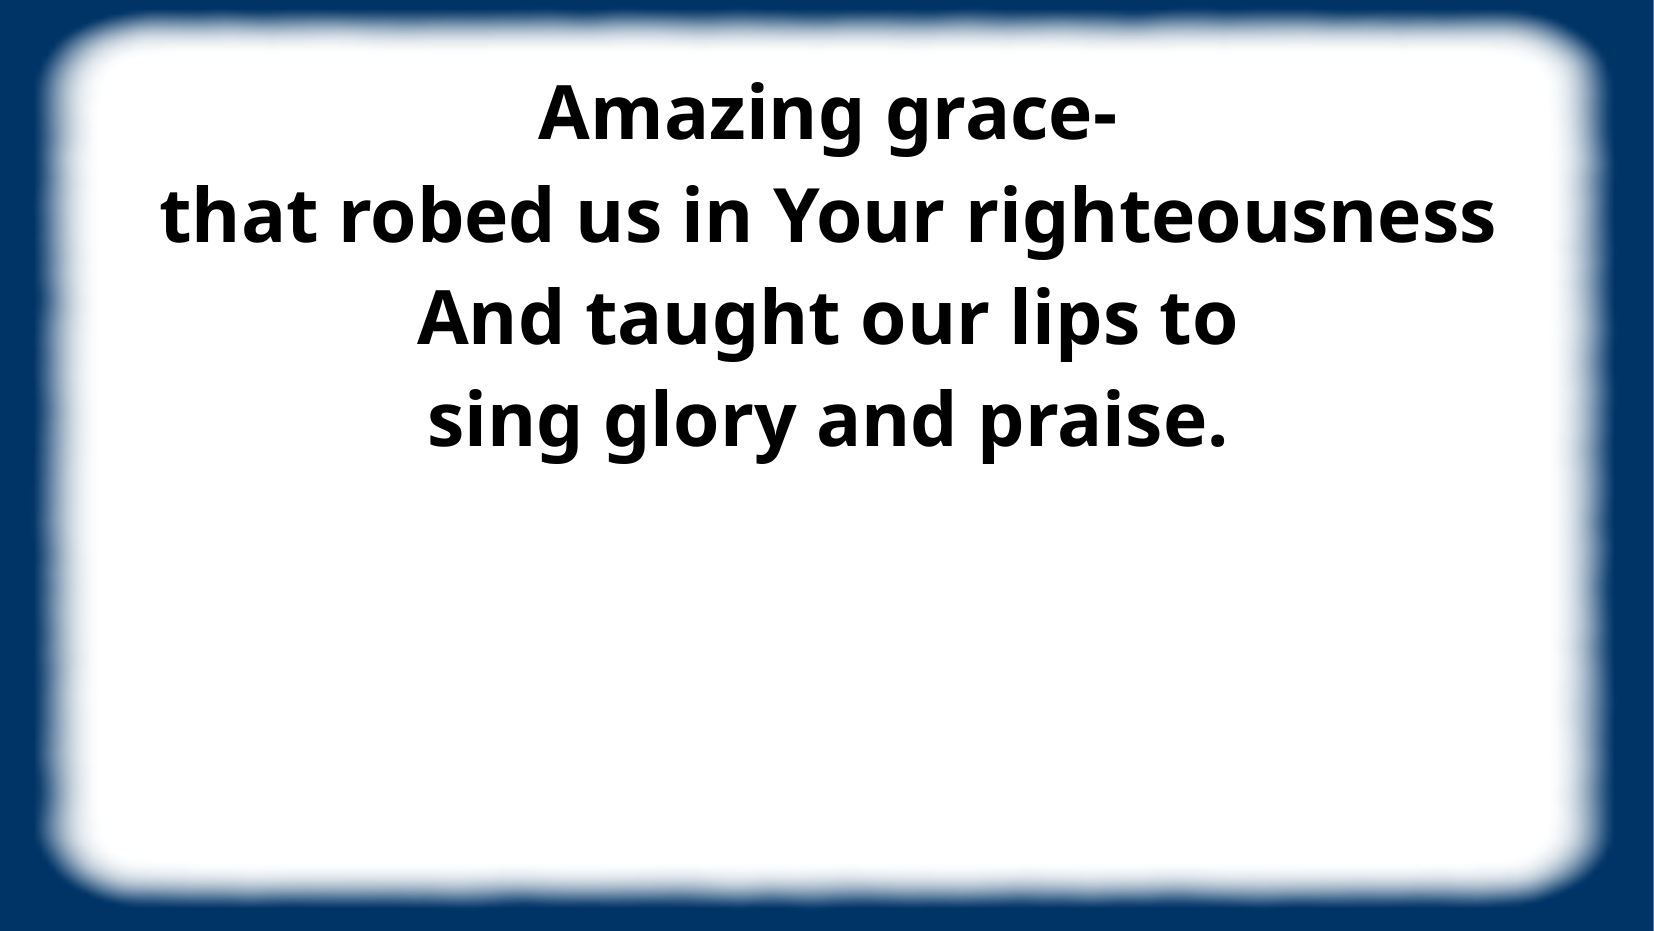

Amazing grace-
that robed us in Your righteousness
And taught our lips to
sing glory and praise.